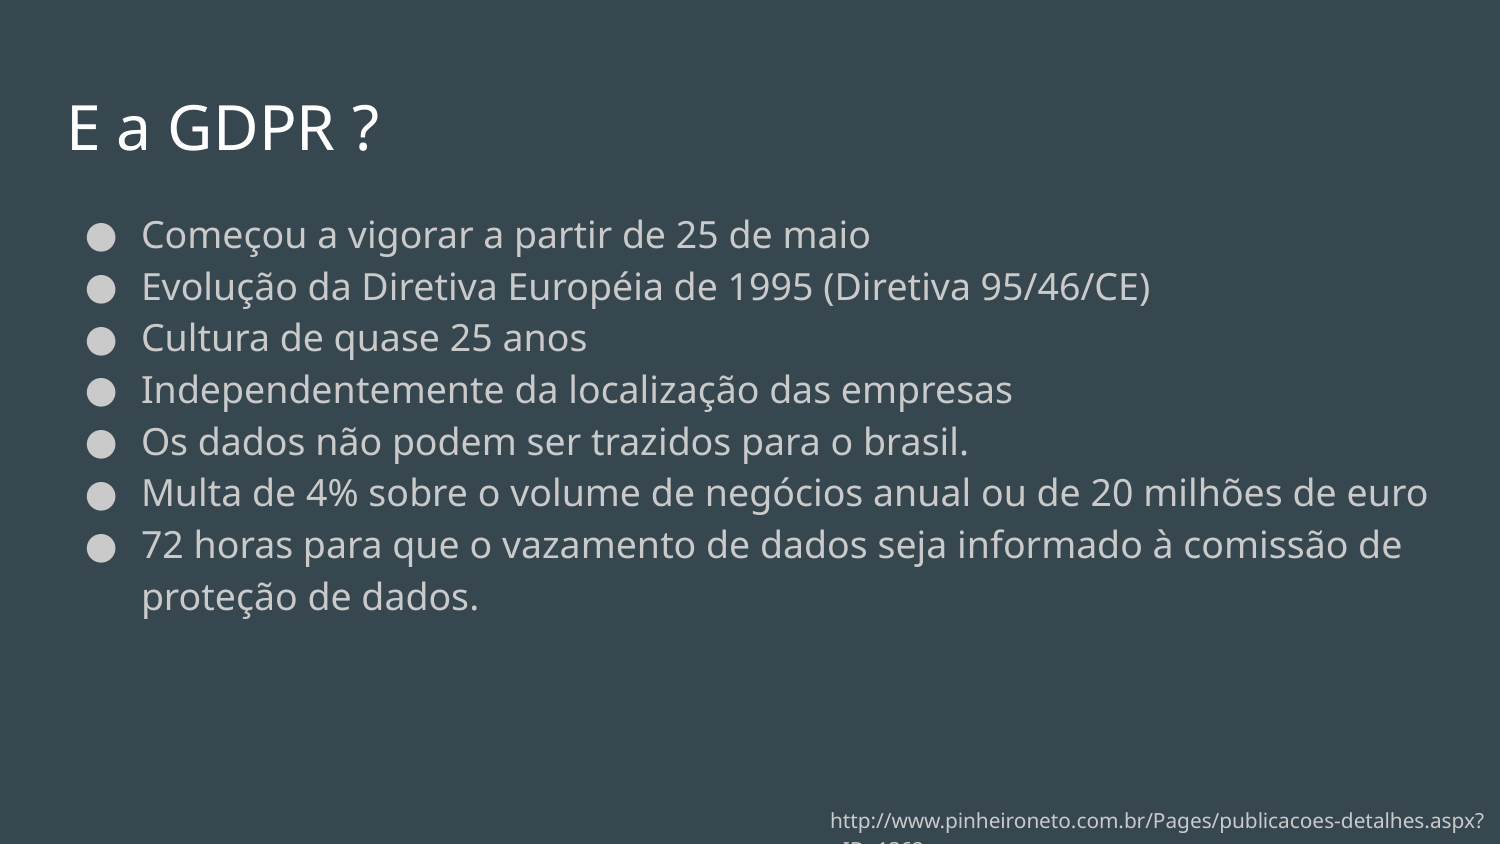

# E a GDPR ?
Começou a vigorar a partir de 25 de maio
Evolução da Diretiva Européia de 1995 (Diretiva 95/46/CE)
Cultura de quase 25 anos
Independentemente da localização das empresas
Os dados não podem ser trazidos para o brasil.
Multa de 4% sobre o volume de negócios anual ou de 20 milhões de euro
72 horas para que o vazamento de dados seja informado à comissão de proteção de dados.
http://www.pinheironeto.com.br/Pages/publicacoes-detalhes.aspx?nID=1362